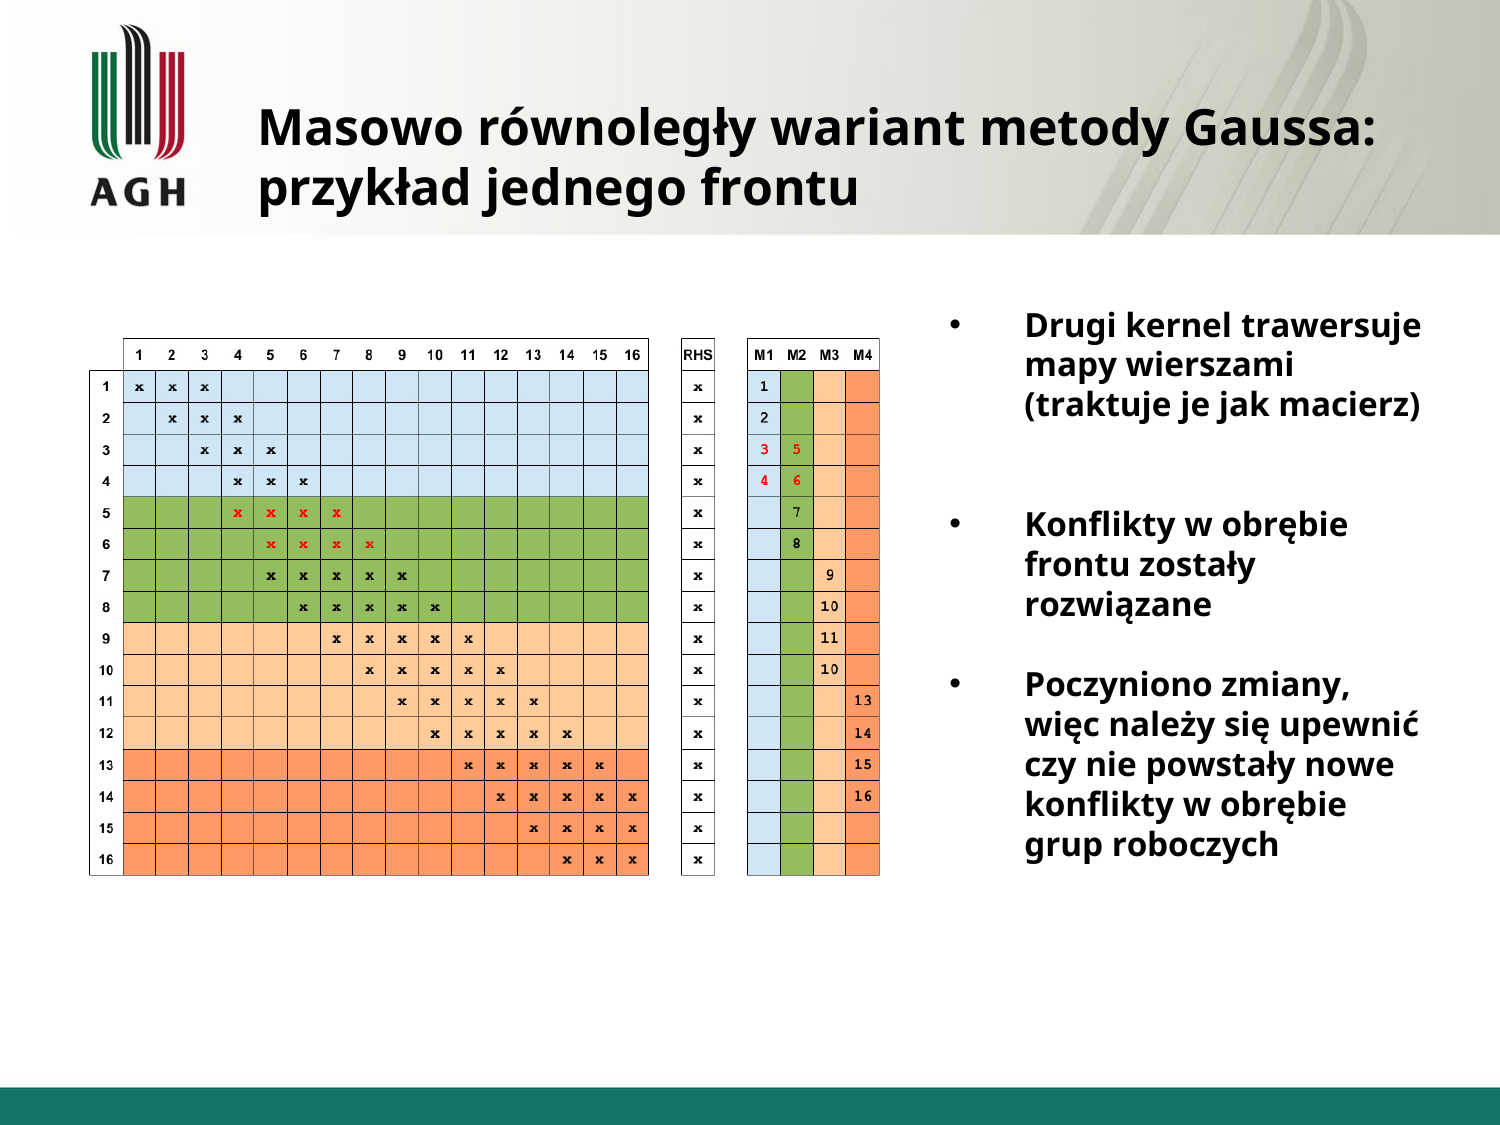

# Masowo równoległy wariant metody Gaussa: przykład jednego frontu
Drugi kernel trawersuje mapy wierszami (traktuje je jak macierz)
Konflikty w obrębie frontu zostały rozwiązane
Poczyniono zmiany, więc należy się upewnić czy nie powstały nowe konflikty w obrębie grup roboczych